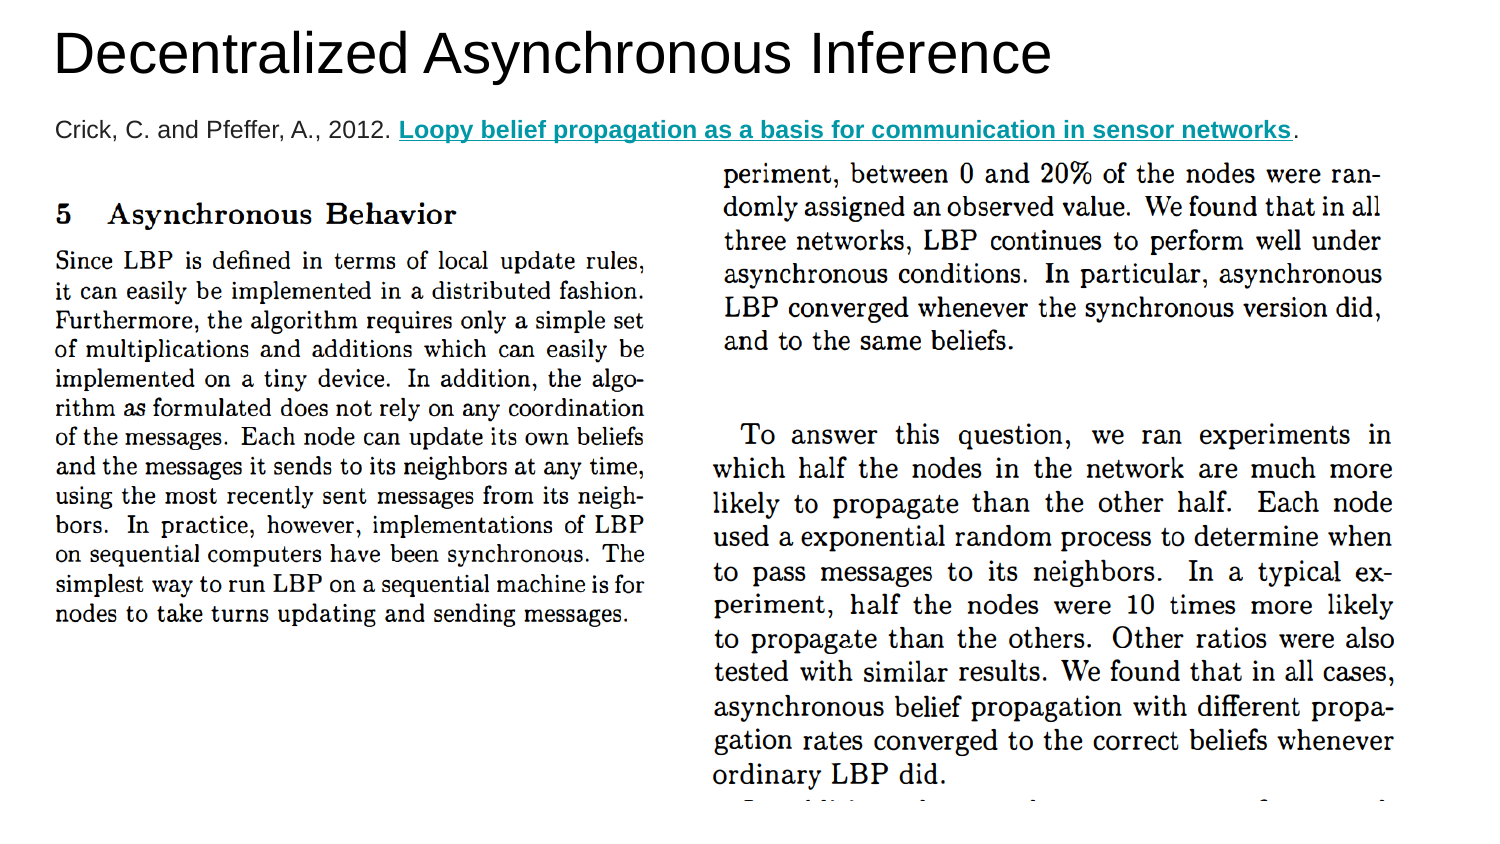

# Decentralized Asynchronous Inference
Crick, C. and Pfeffer, A., 2012. Loopy belief propagation as a basis for communication in sensor networks.